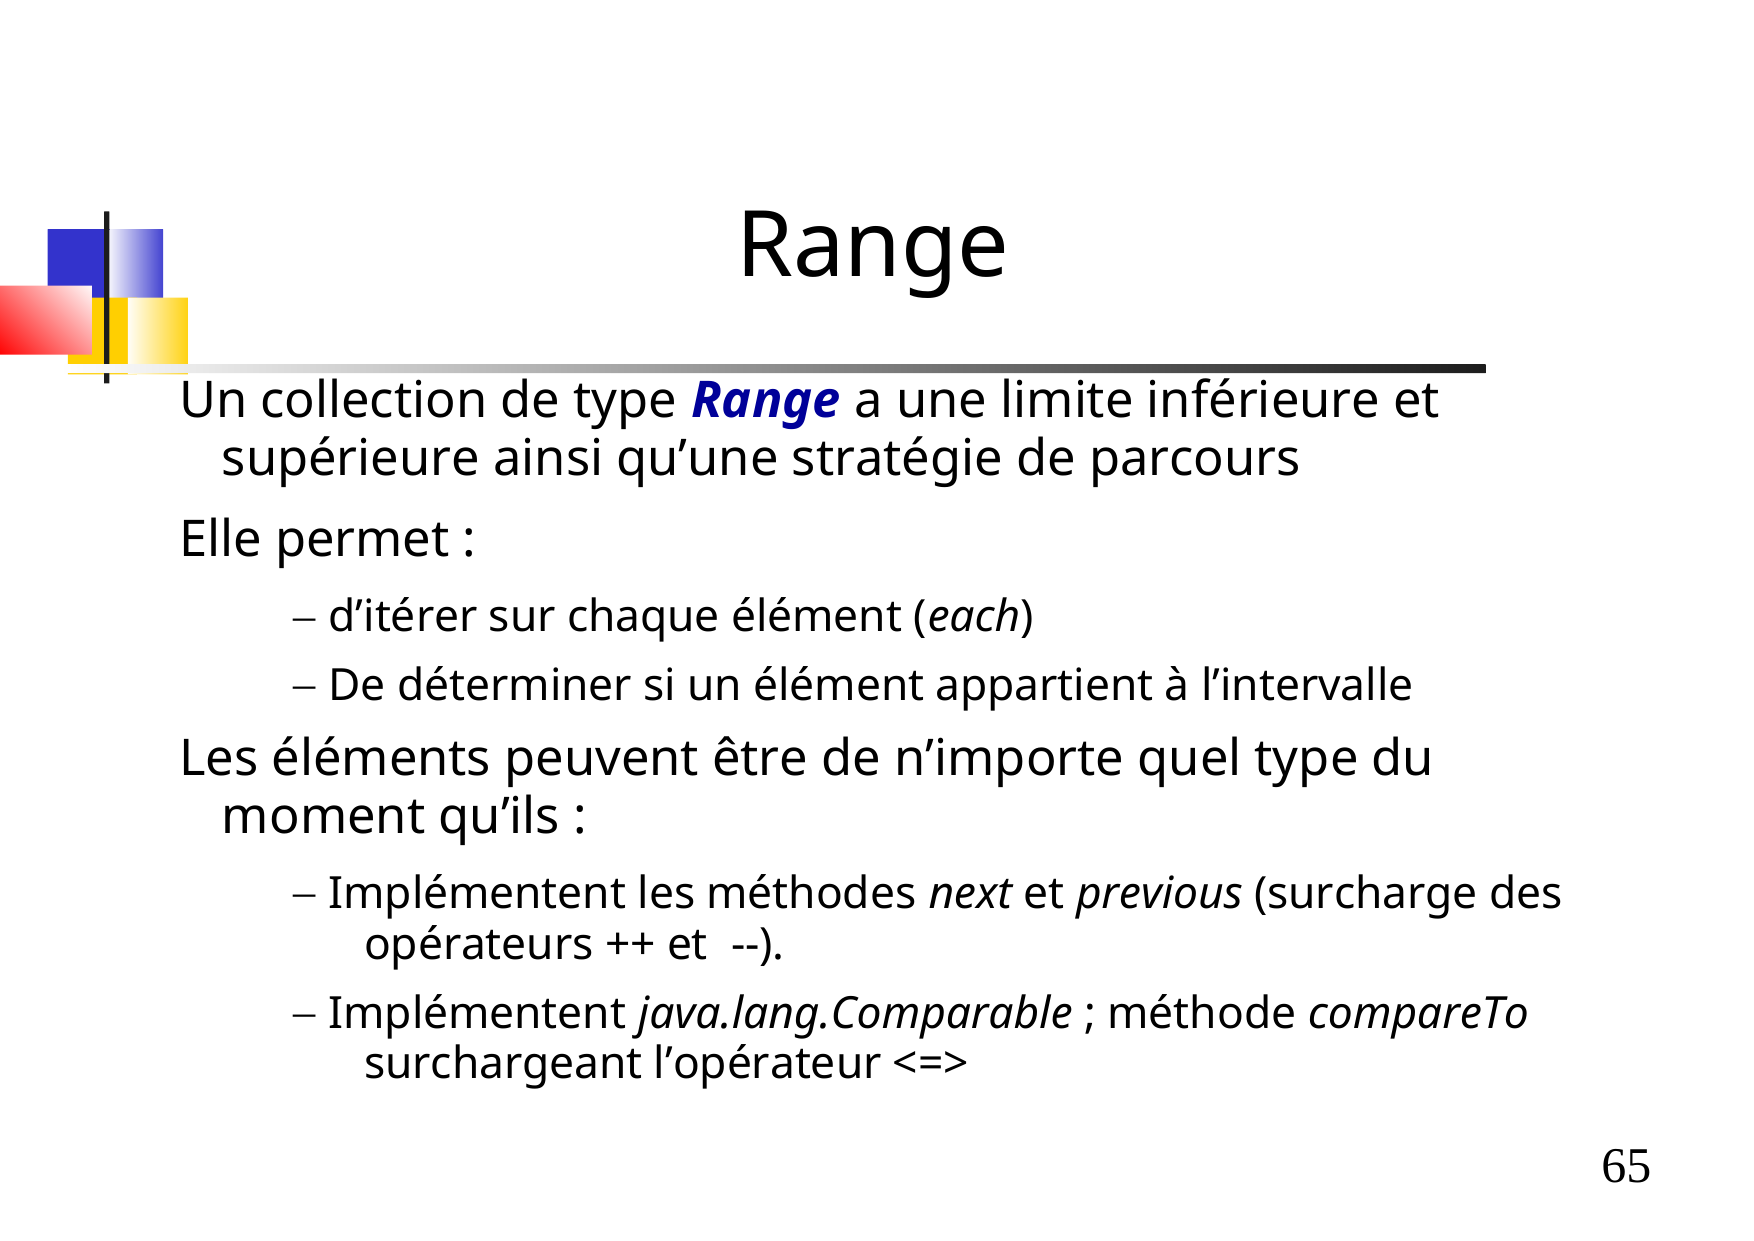

# Range
Un collection de type Range a une limite inférieure et supérieure ainsi qu’une stratégie de parcours
Elle permet :
d’itérer sur chaque élément (each)
De déterminer si un élément appartient à l’intervalle
Les éléments peuvent être de n’importe quel type du moment qu’ils :
Implémentent les méthodes next et previous (surcharge des opérateurs ++ et --).
Implémentent java.lang.Comparable ; méthode compareTo surchargeant l’opérateur <=>